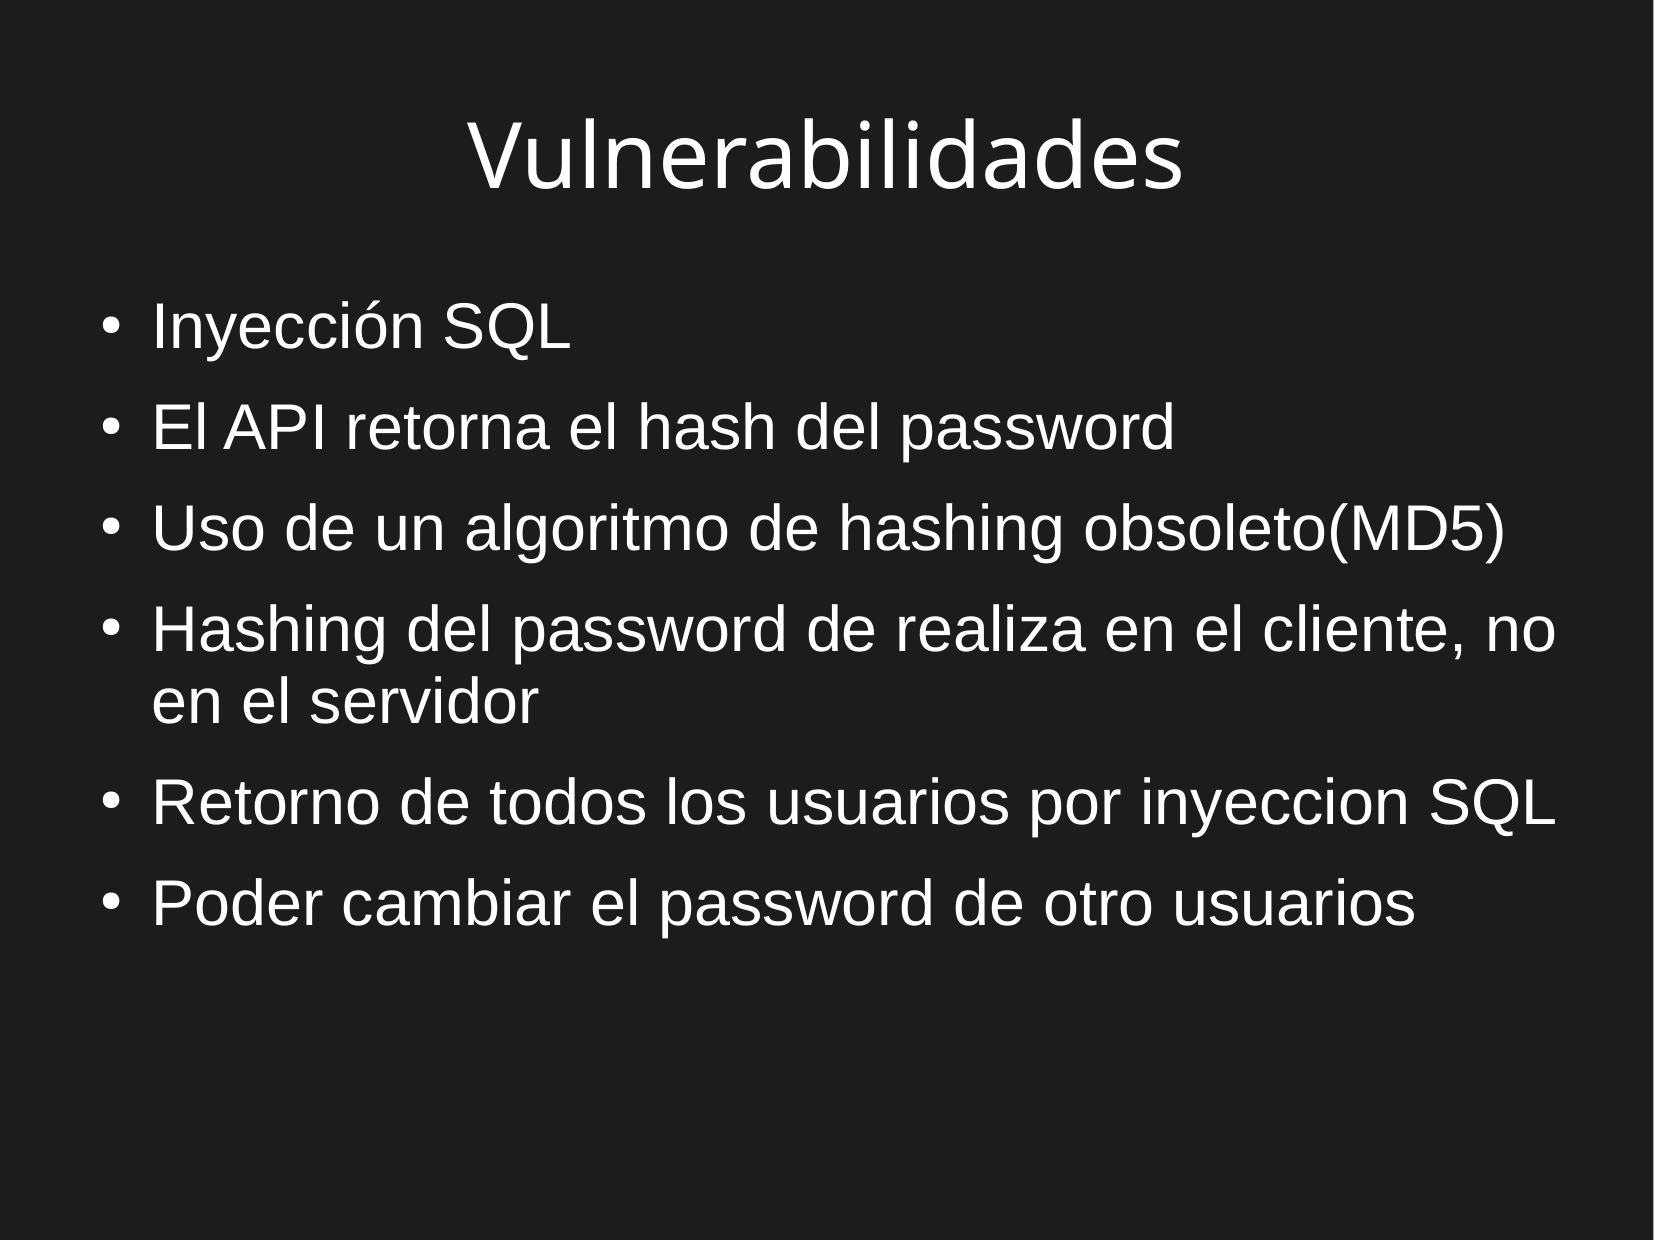

# Vulnerabilidades
Inyección SQL
El API retorna el hash del password
Uso de un algoritmo de hashing obsoleto(MD5)
Hashing del password de realiza en el cliente, no en el servidor
Retorno de todos los usuarios por inyeccion SQL
Poder cambiar el password de otro usuarios